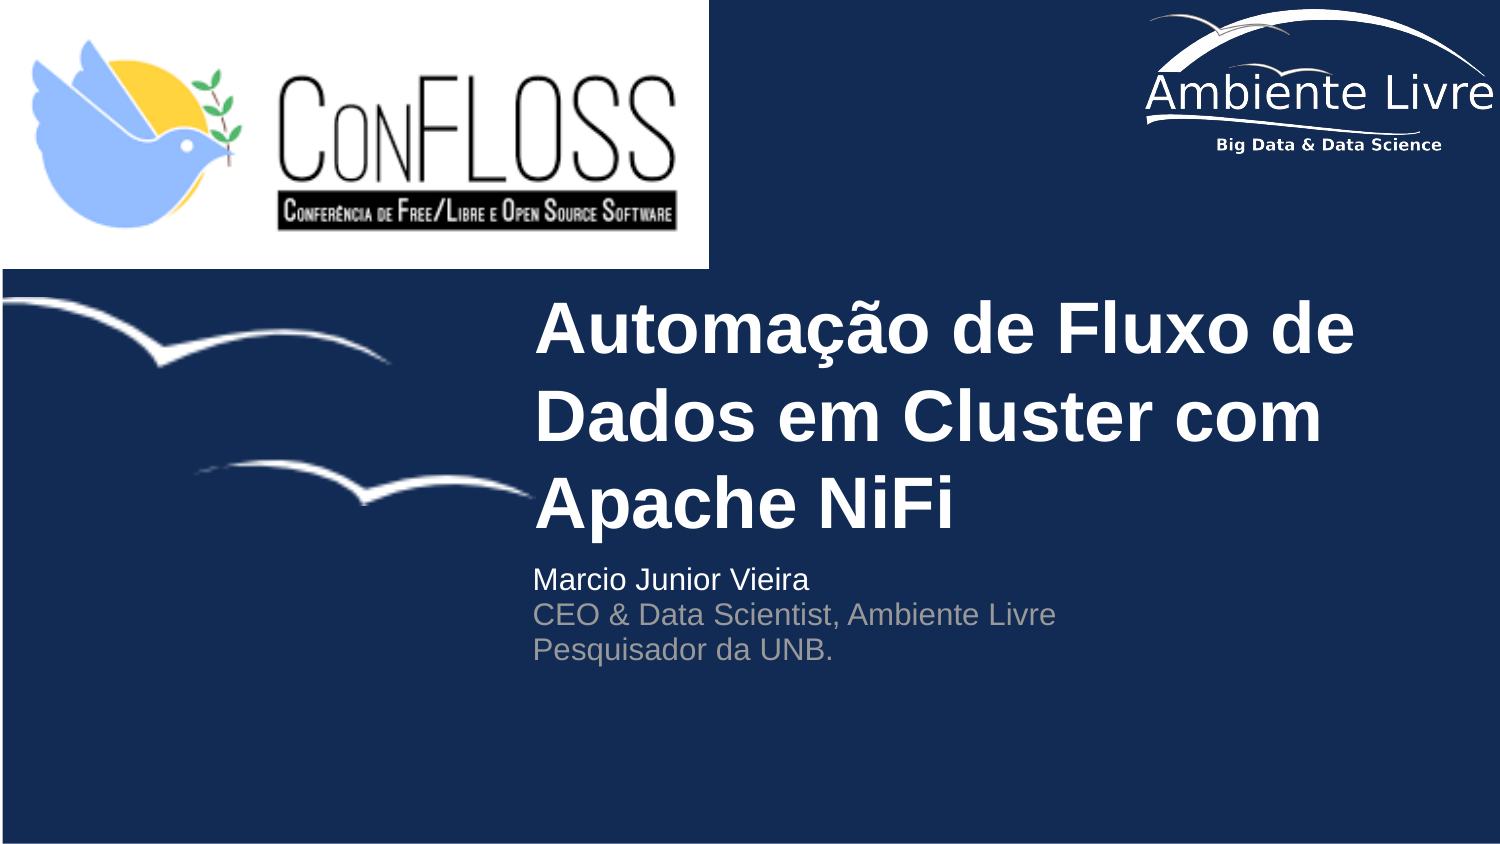

# Automação de Fluxo de Dados em Cluster com Apache NiFi
Marcio Junior Vieira
CEO & Data Scientist, Ambiente Livre
Pesquisador da UNB.